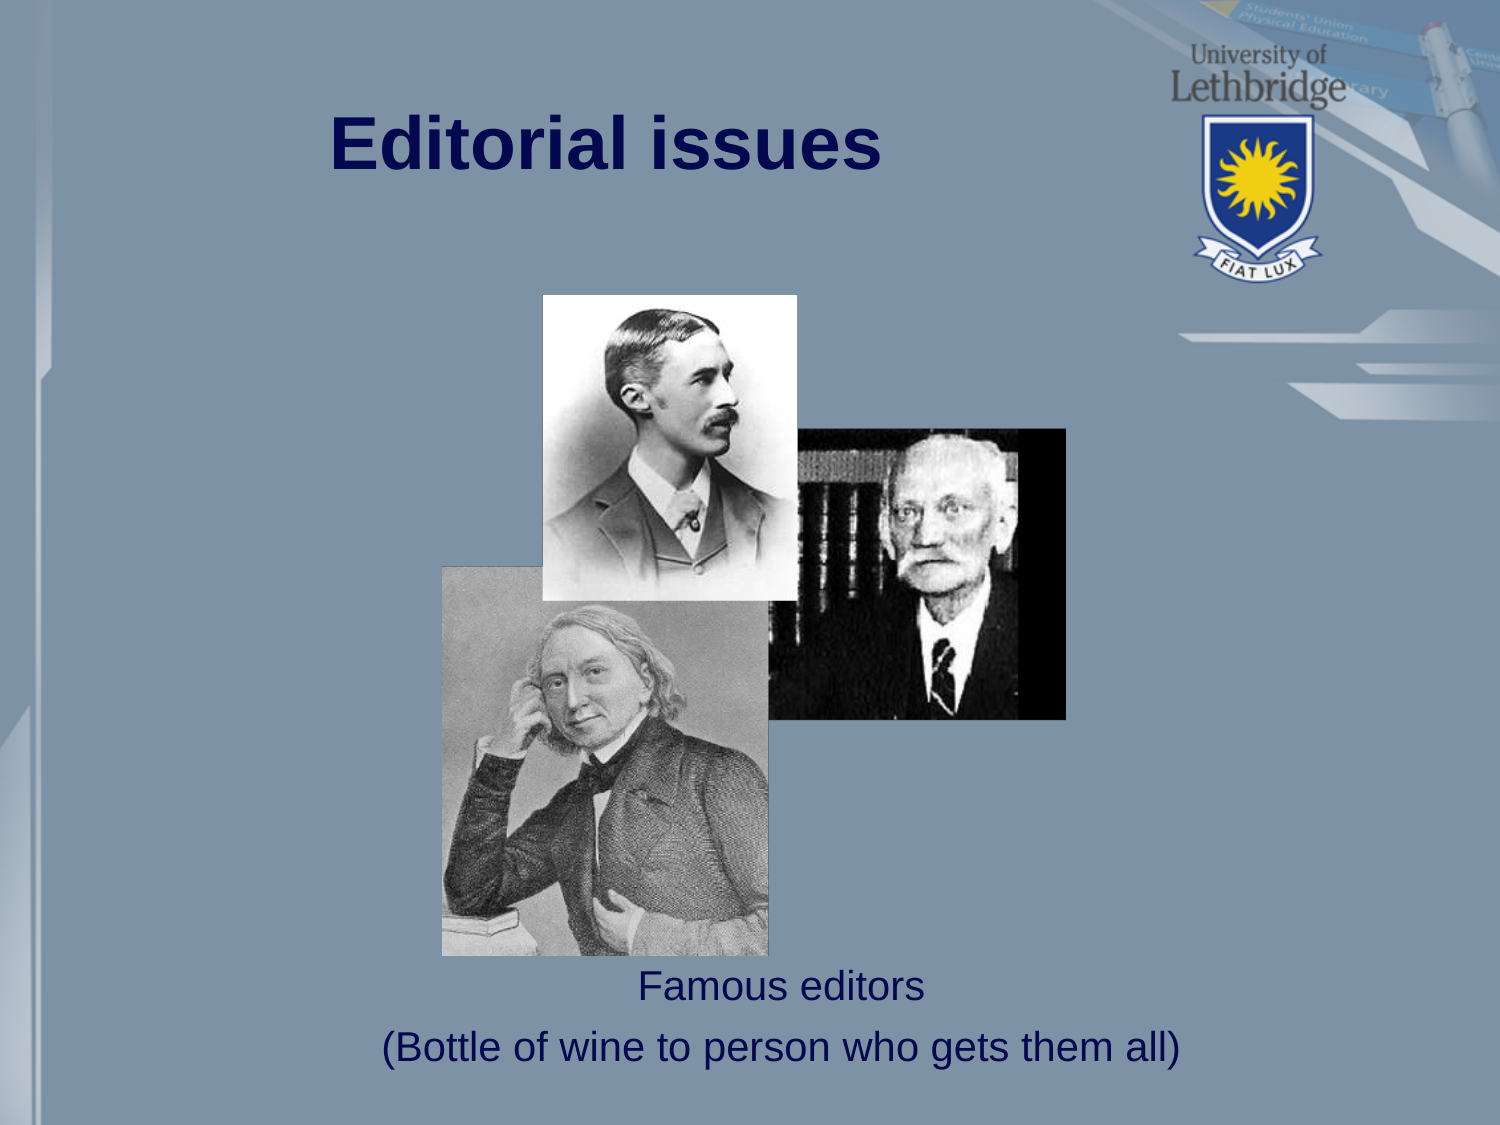

# Editorial issues
Famous editors
(Bottle of wine to person who gets them all)